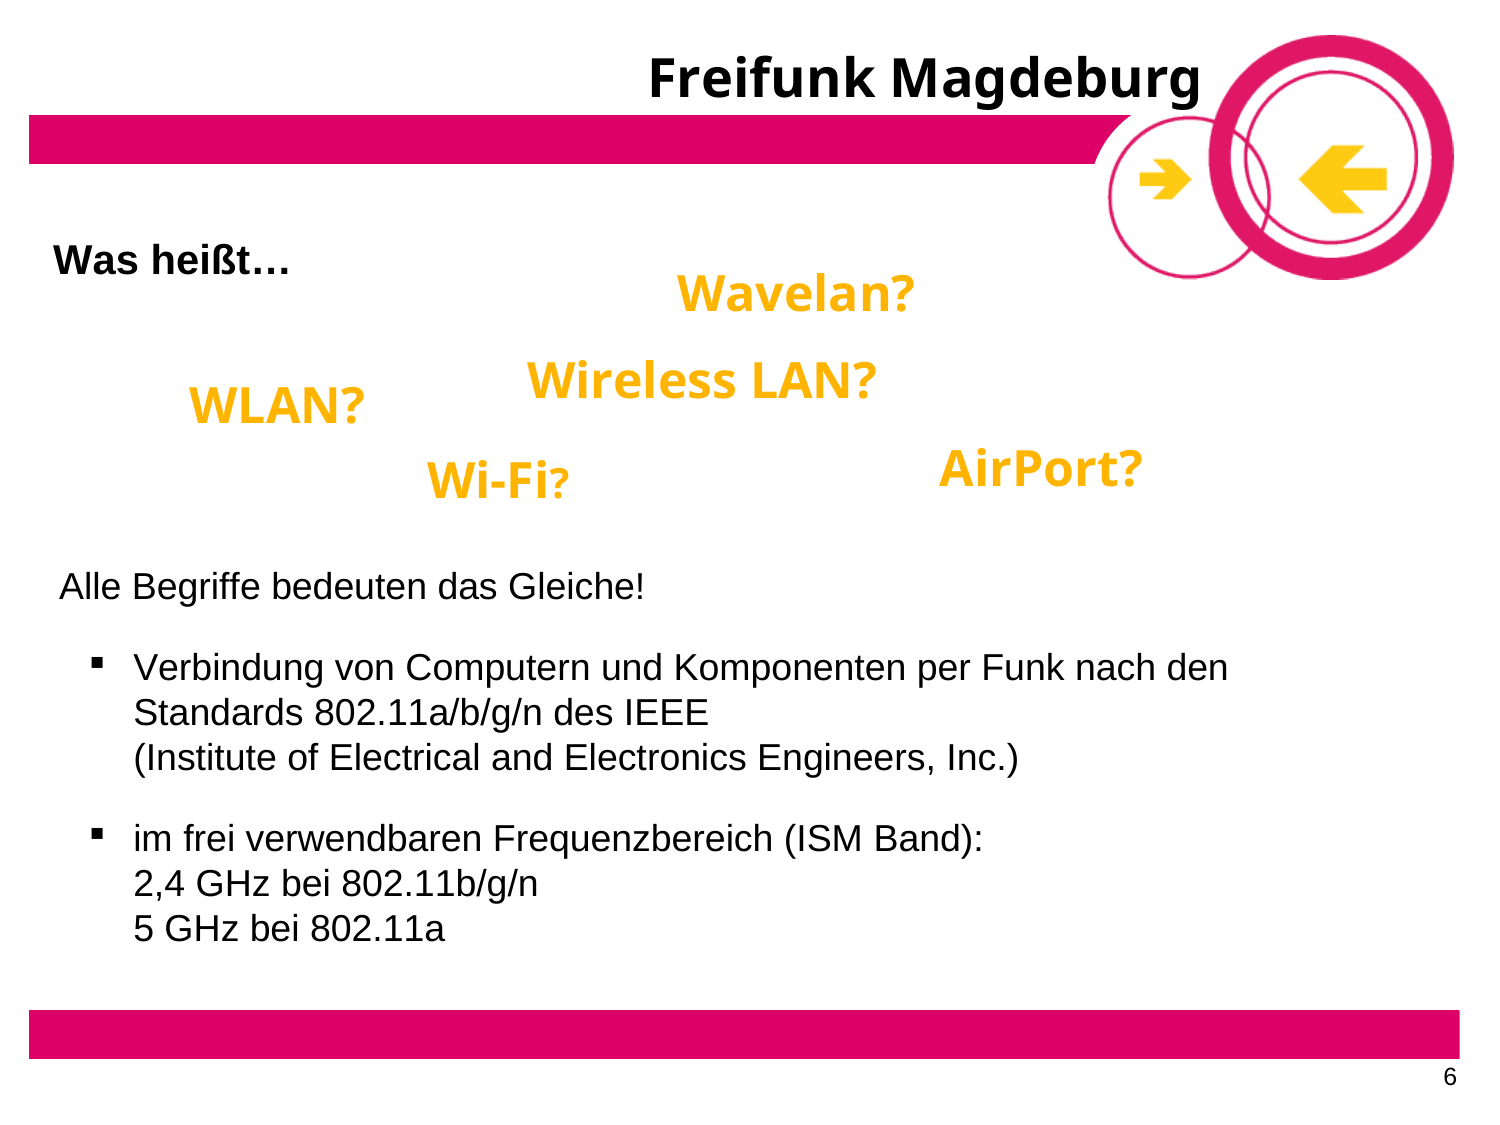

Was heißt…
Wavelan?
Wireless LAN?
WLAN?
AirPort?
Wi-Fi?
Alle Begriffe bedeuten das Gleiche!
Verbindung von Computern und Komponenten per Funk nach den Standards 802.11a/b/g/n des IEEE
(Institute of Electrical and Electronics Engineers, Inc.)
im frei verwendbaren Frequenzbereich (ISM Band):
2,4 GHz bei 802.11b/g/n
5 GHz bei 802.11a
6